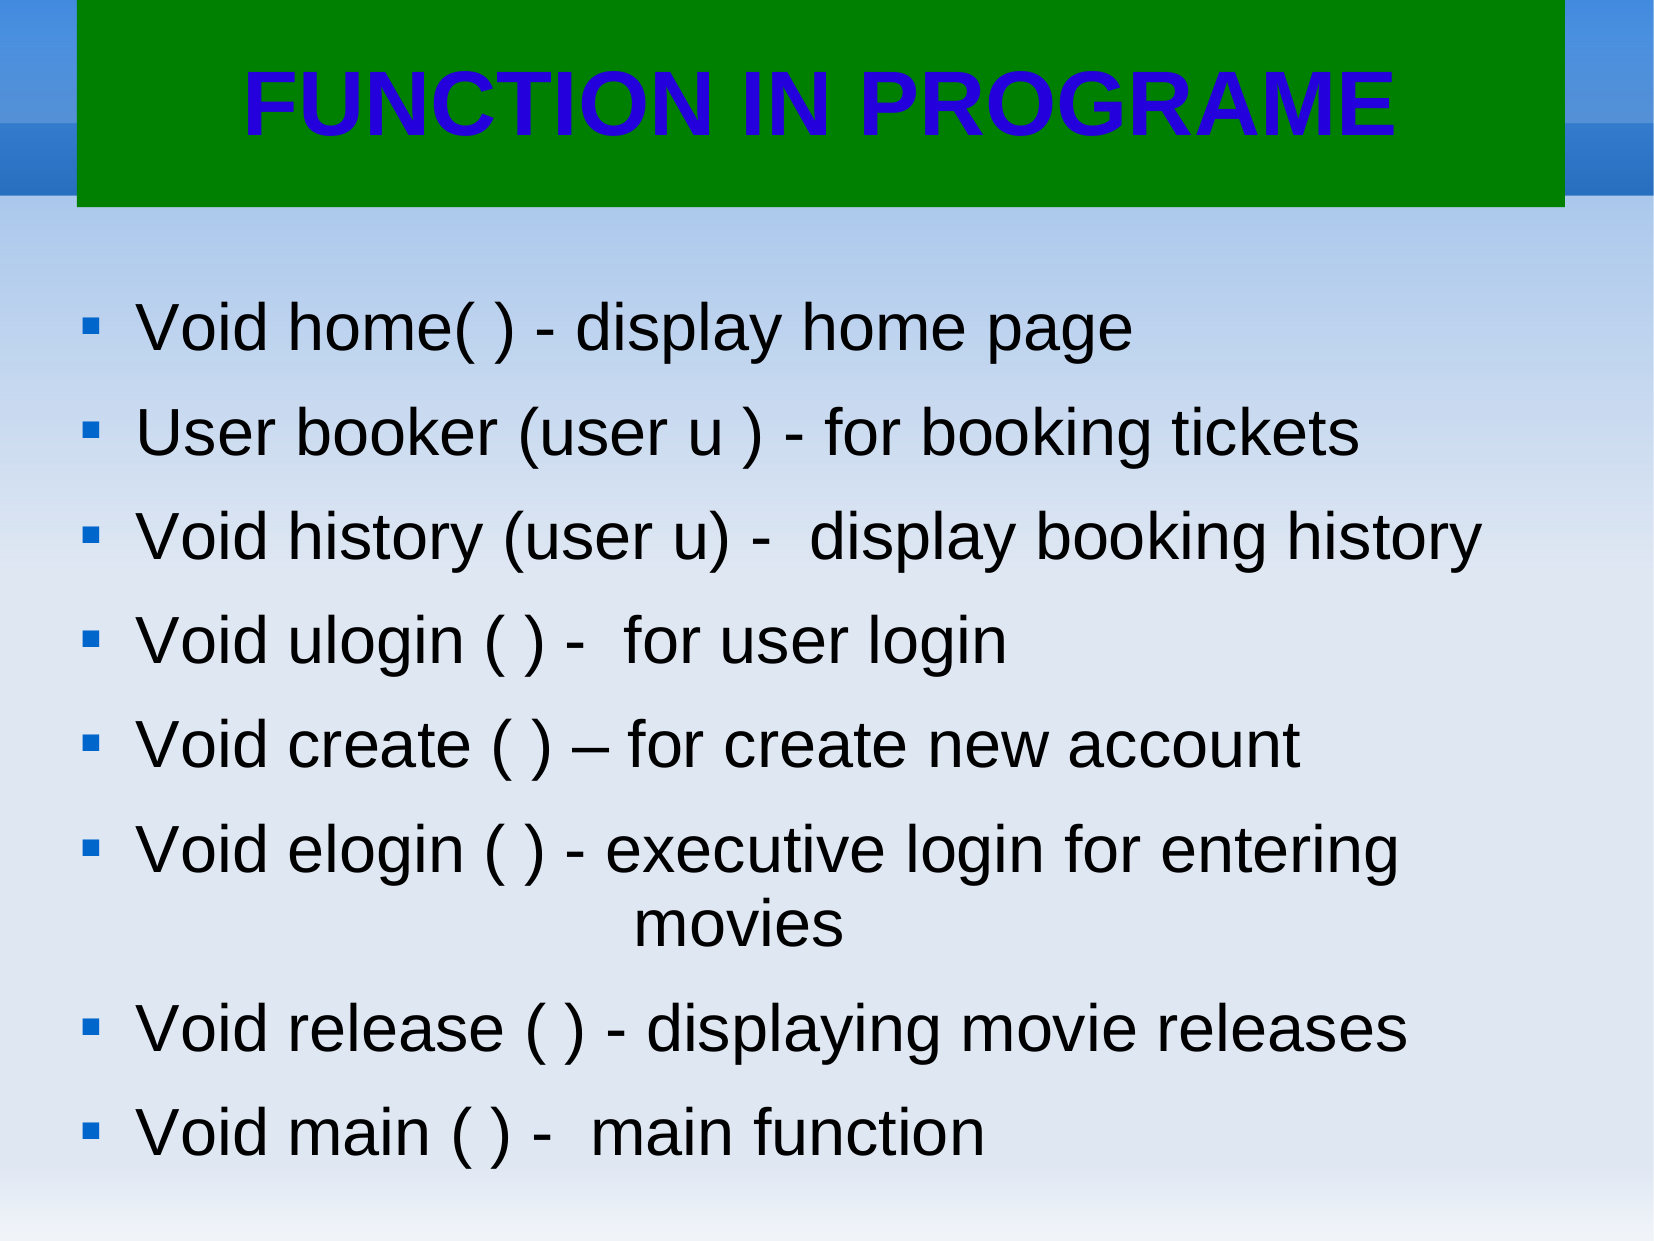

# FUNCTION IN PROGRAME
Void home( ) - display home page
User booker (user u ) - for booking tickets
Void history (user u) - display booking history
Void ulogin ( ) - for user login
Void create ( ) – for create new account
Void elogin ( ) - executive login for entering 			 movies
Void release ( ) - displaying movie releases
Void main ( ) - main function